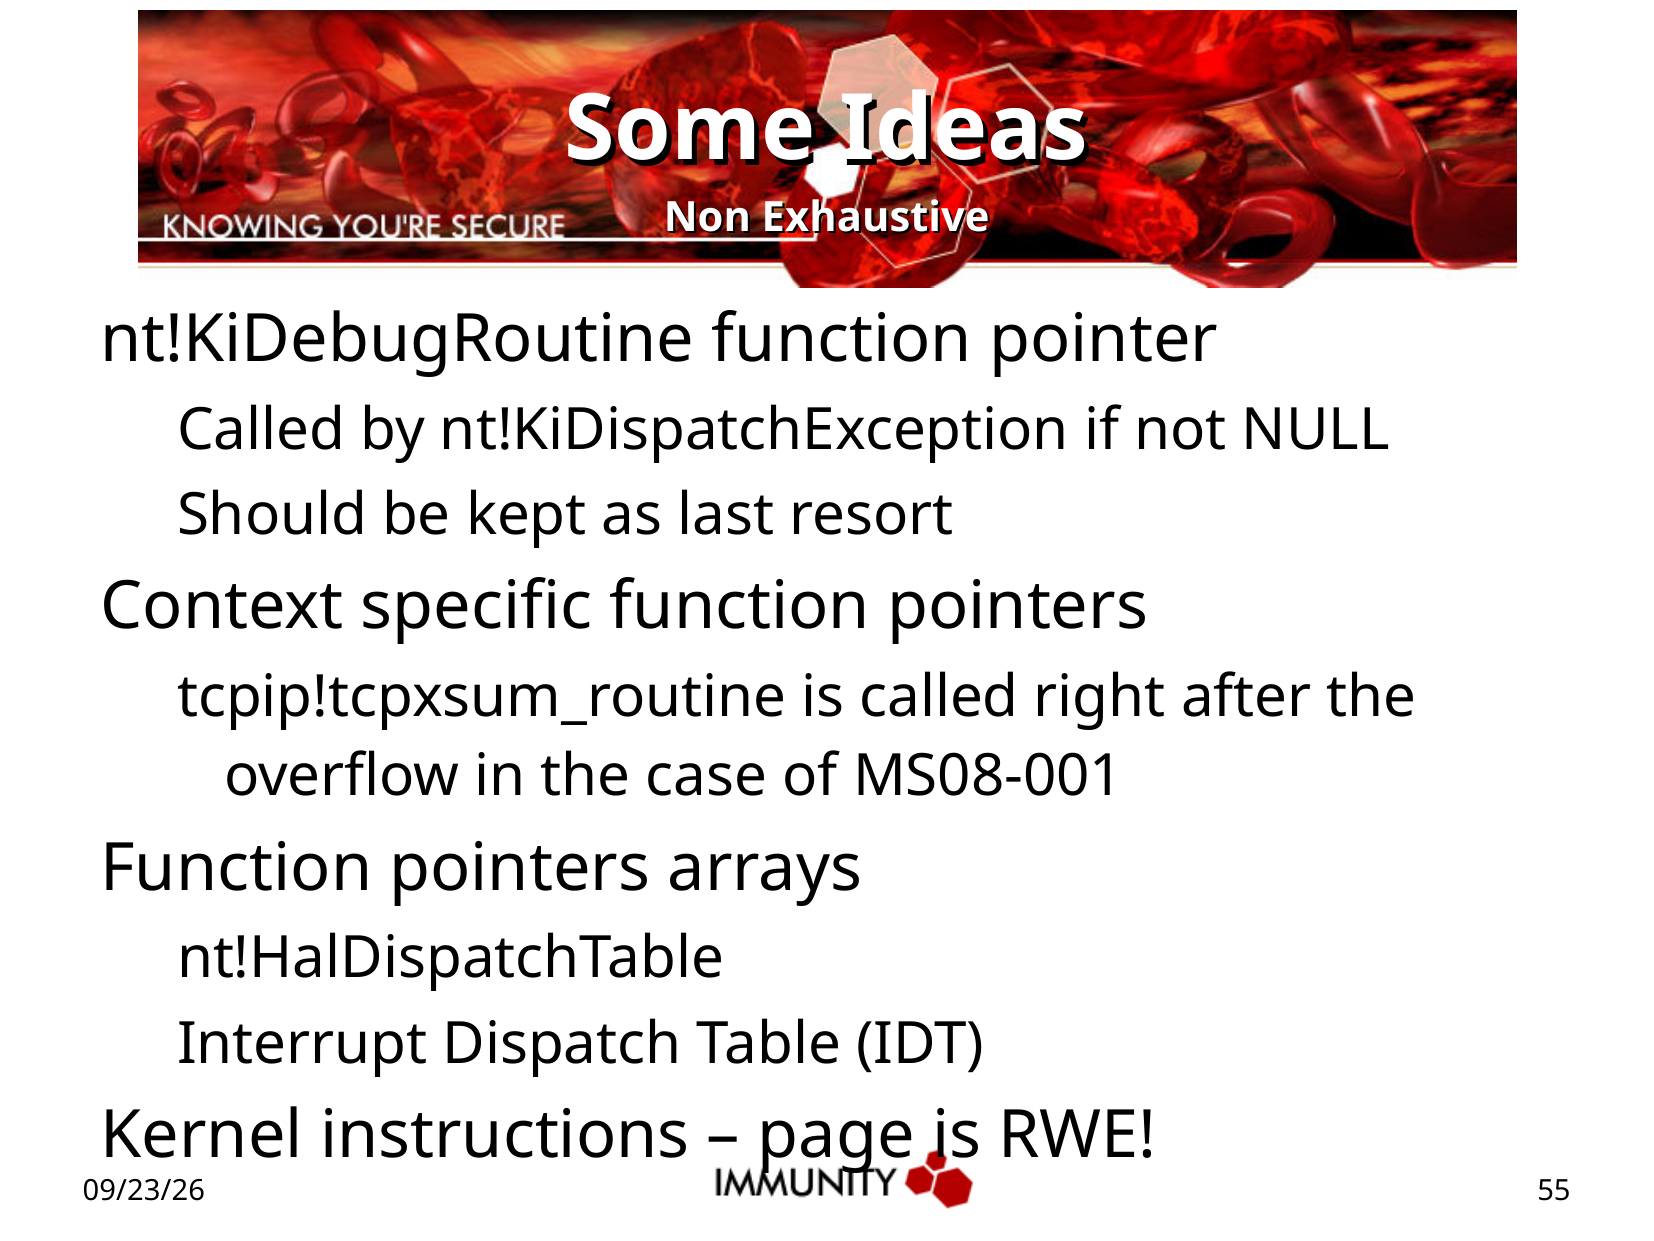

# Some Ideas Non Exhaustive
nt!KiDebugRoutine function pointer
Called by nt!KiDispatchException if not NULL
Should be kept as last resort
Context specific function pointers
tcpip!tcpxsum_routine is called right after the overflow in the case of MS08-001
Function pointers arrays
nt!HalDispatchTable
Interrupt Dispatch Table (IDT)
Kernel instructions – page is RWE!
55